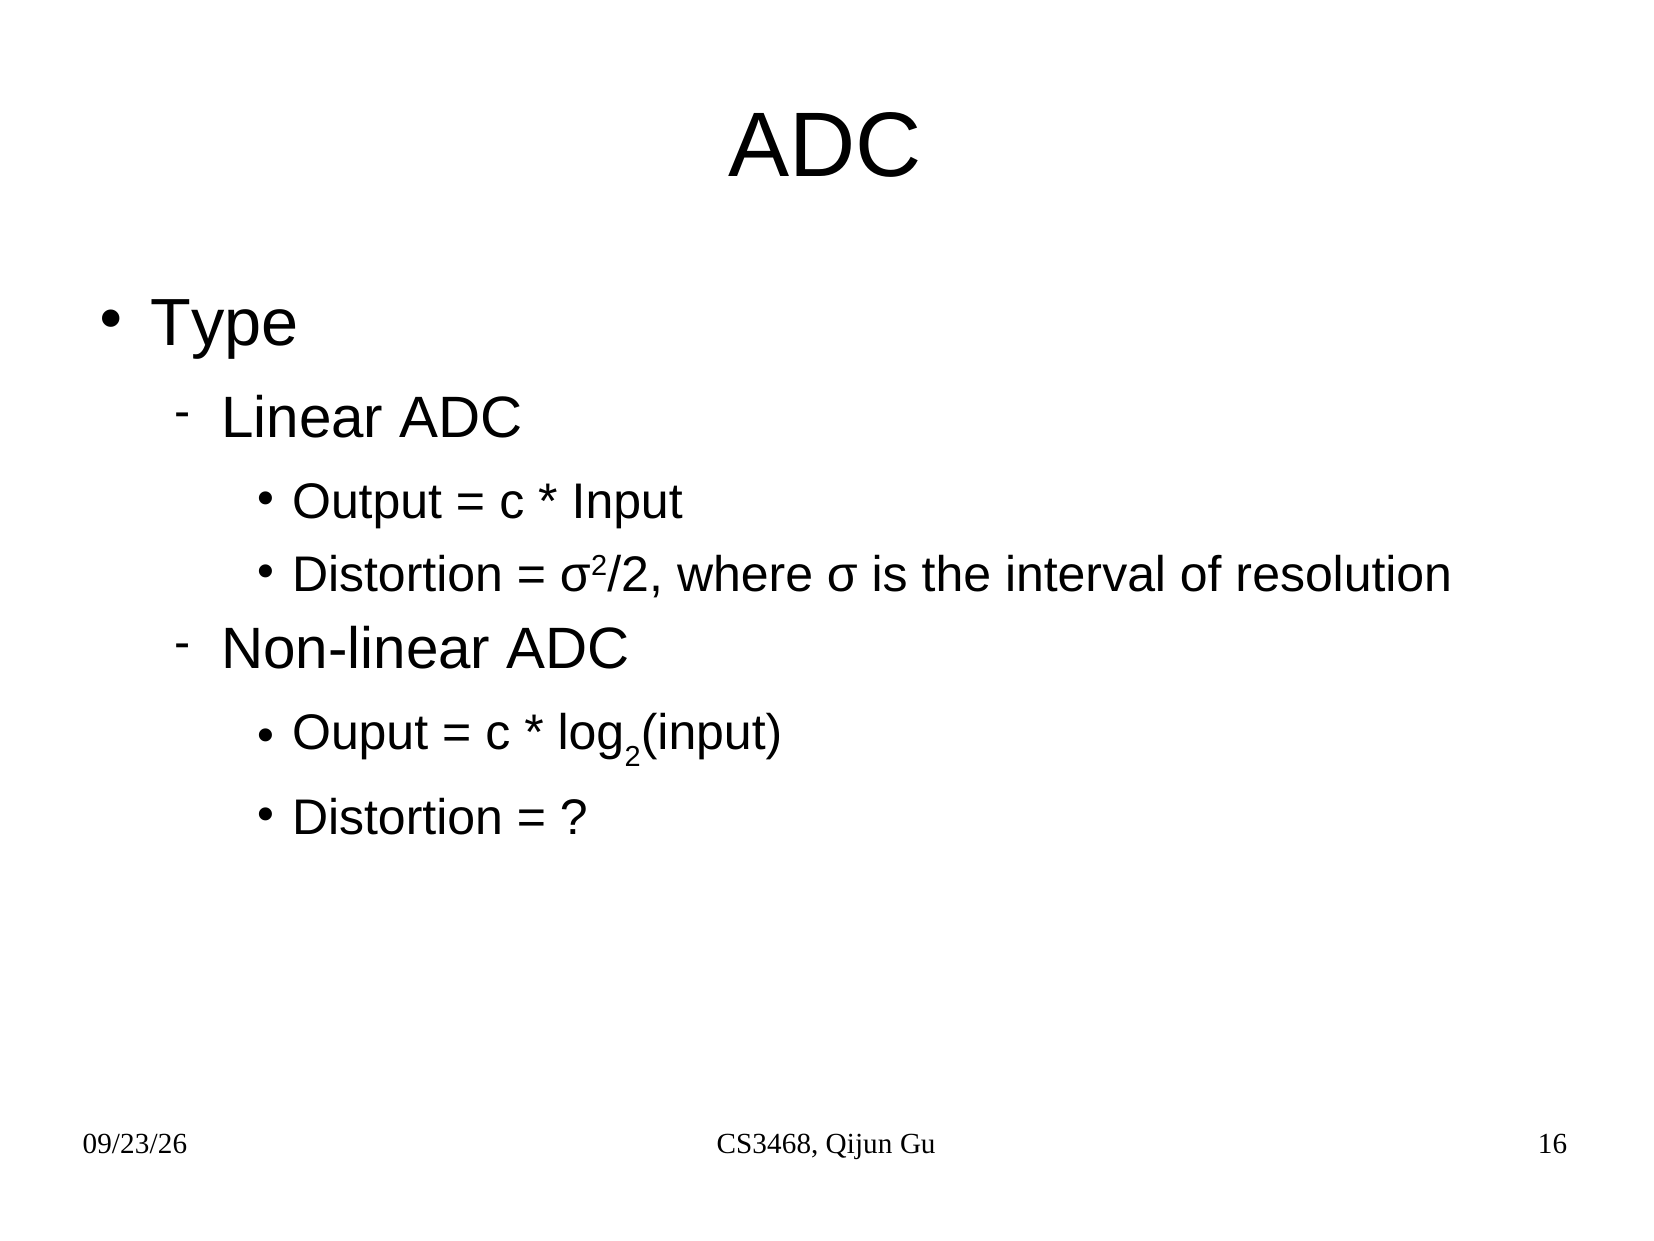

# ADC
Type
Linear ADC
Output = c * Input
Distortion = σ2/2, where σ is the interval of resolution
Non-linear ADC
Ouput = c * log2(input)
Distortion = ?
CS3468, Qijun Gu
16